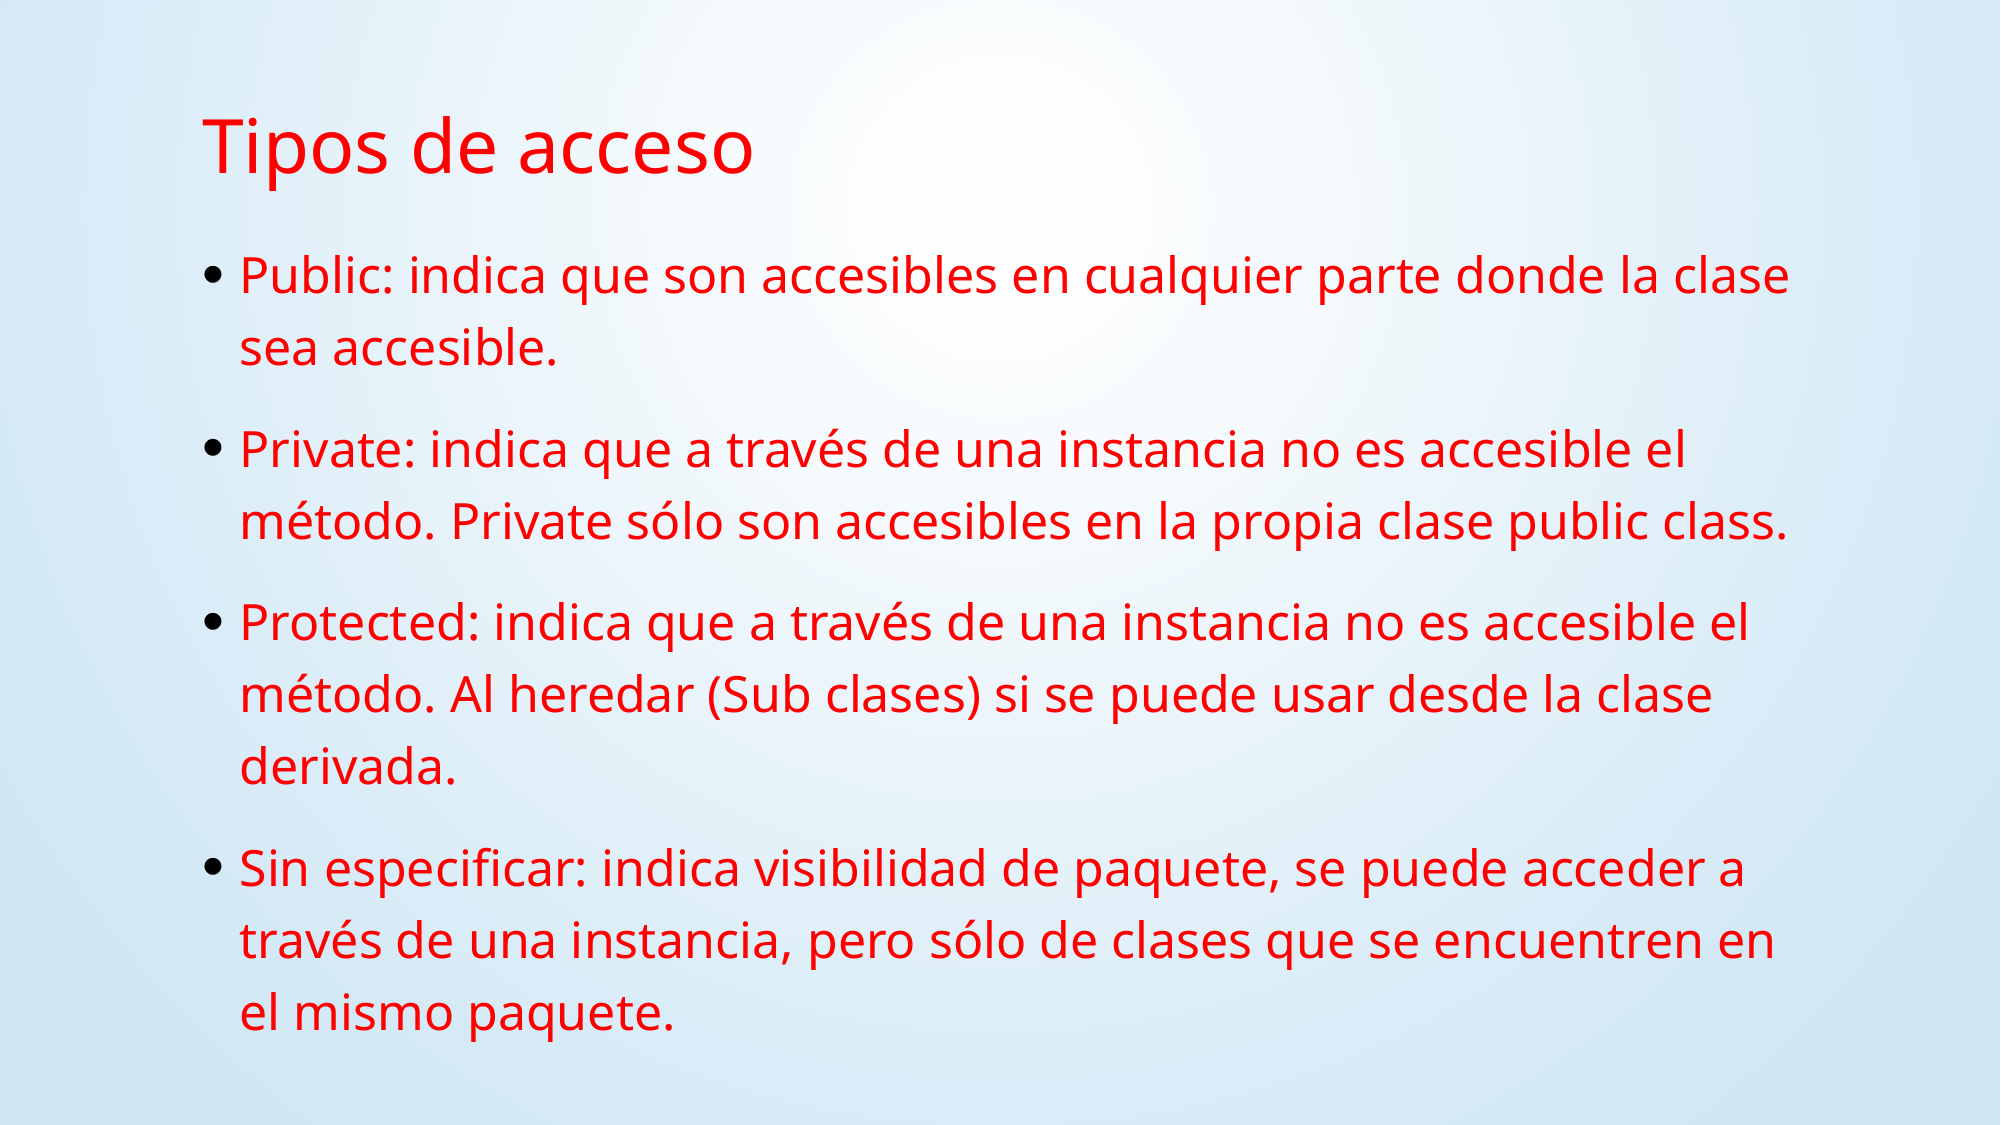

# Tipos de acceso
Public: indica que son accesibles en cualquier parte donde la clase sea accesible.
Private: indica que a través de una instancia no es accesible el método. Private sólo son accesibles en la propia clase public class.
Protected: indica que a través de una instancia no es accesible el método. Al heredar (Sub clases) si se puede usar desde la clase derivada.
Sin especificar: indica visibilidad de paquete, se puede acceder a través de una instancia, pero sólo de clases que se encuentren en el mismo paquete.